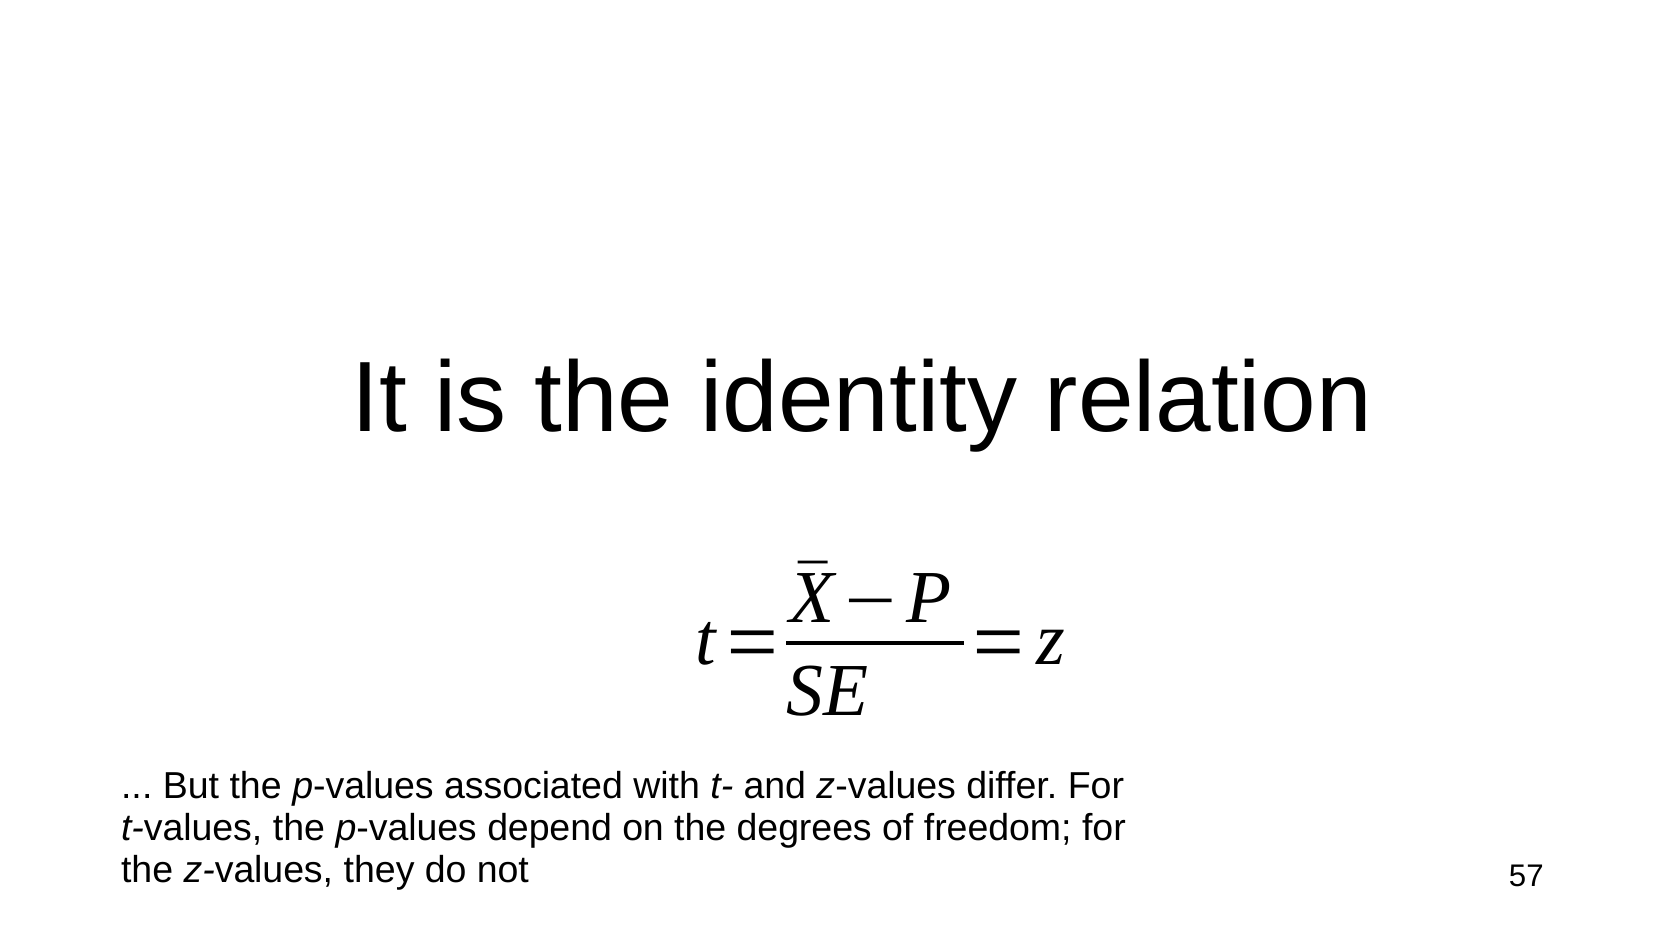

# It is the identity relation
... But the p-values associated with t- and z-values differ. For t-values, the p-values depend on the degrees of freedom; for the z-values, they do not